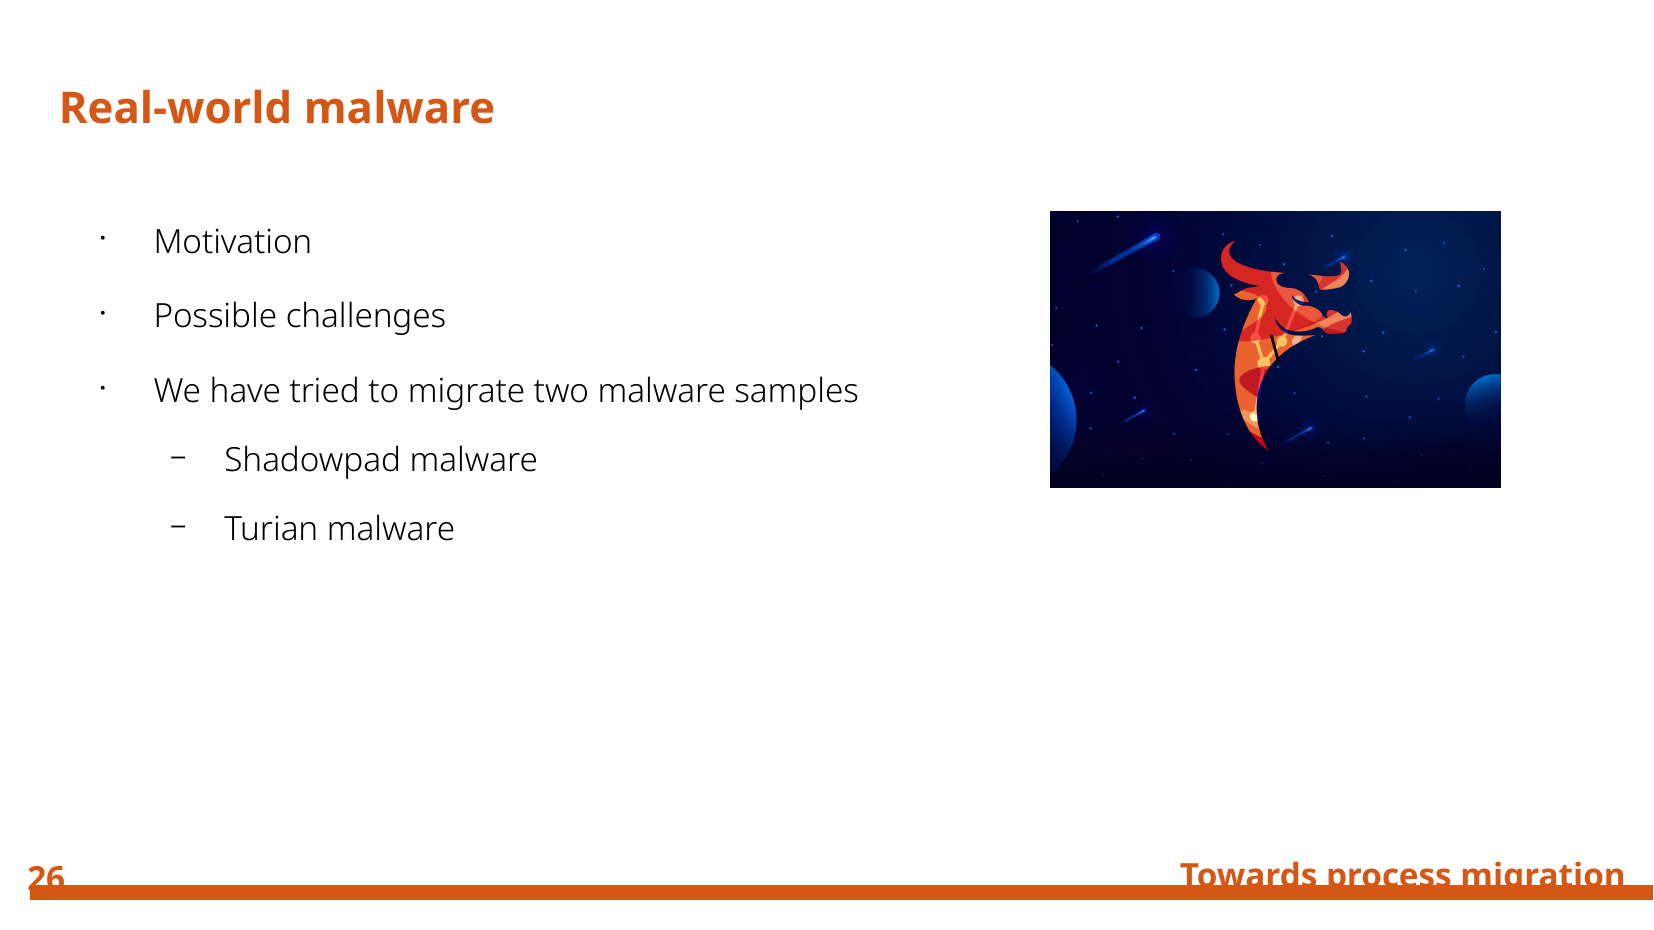

# Real-world malware
\
Motivation
Possible challenges
We have tried to migrate two malware samples
Shadowpad malware
Turian malware